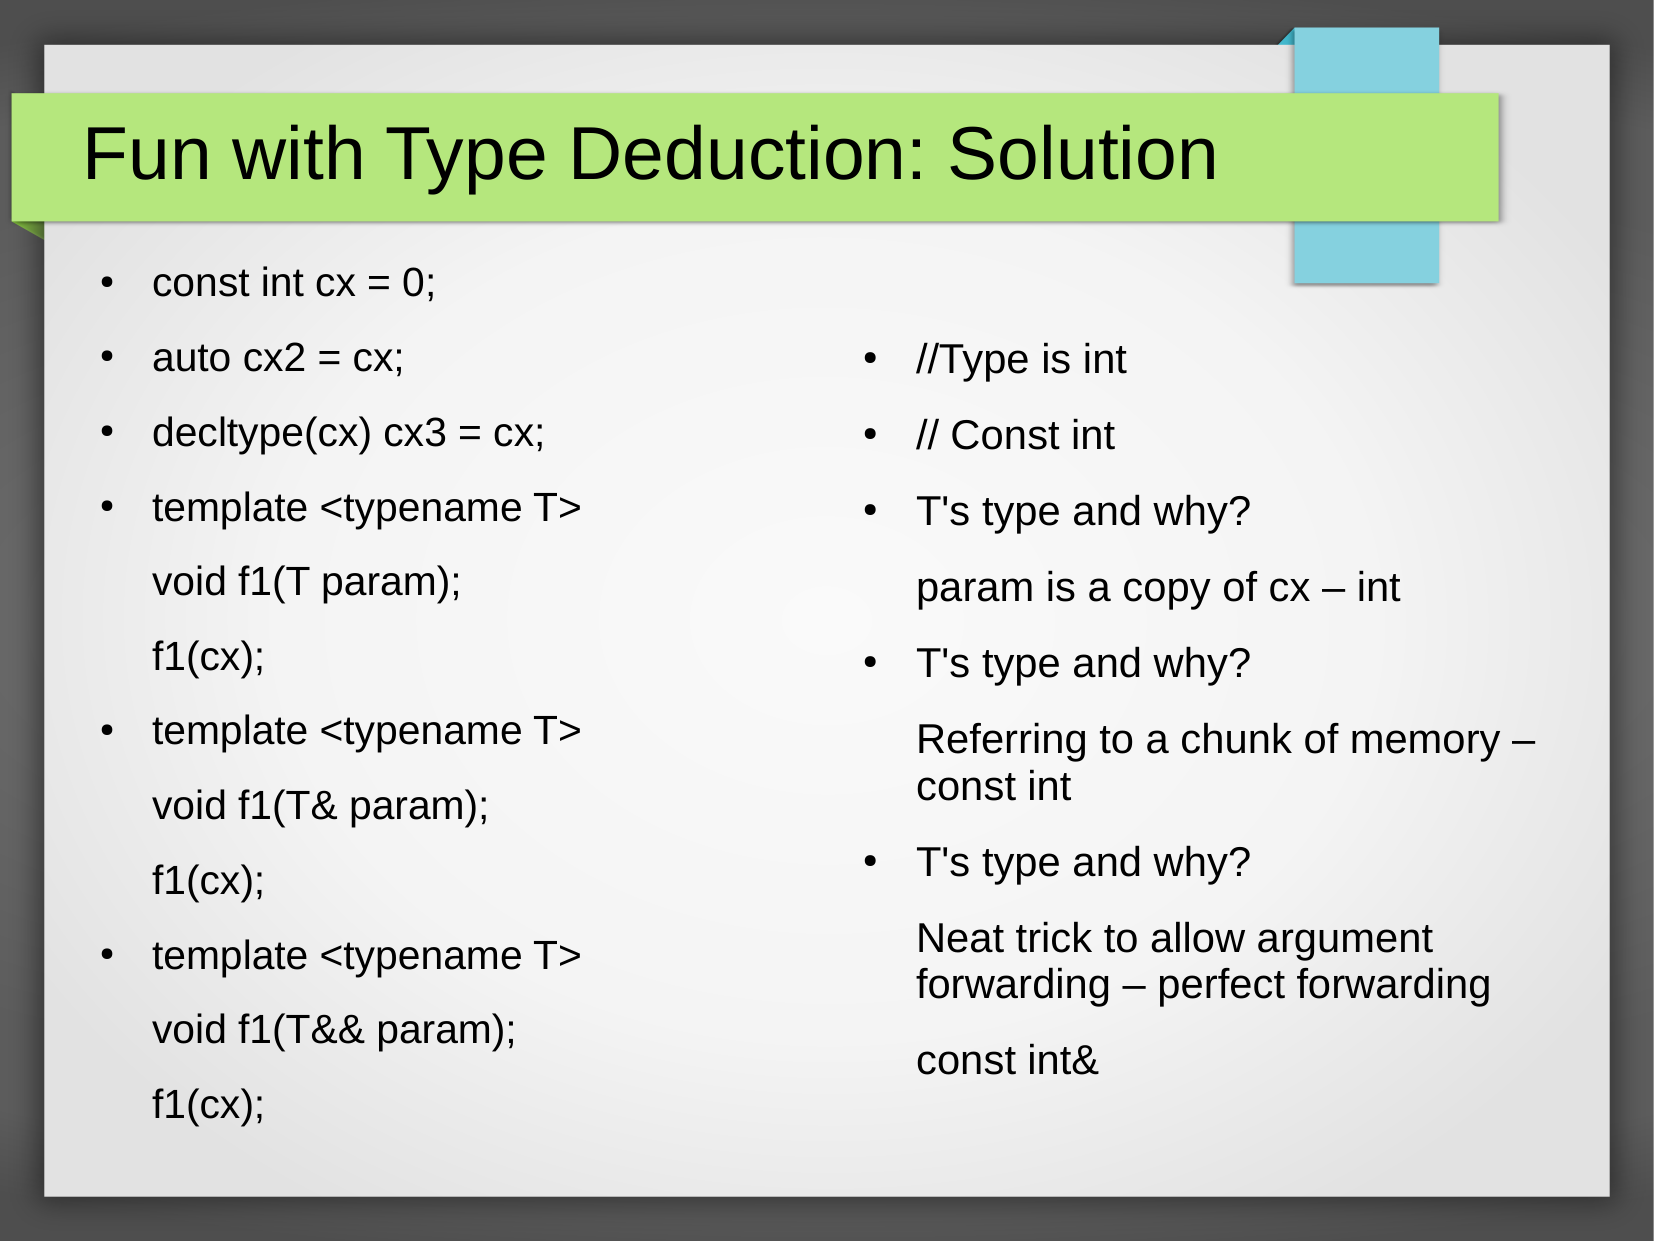

# Fun with Type Deduction: Solution
const int cx = 0;
auto cx2 = cx;
decltype(cx) cx3 = cx;
template <typename T>
void f1(T param);
f1(cx);
template <typename T>
void f1(T& param);
f1(cx);
template <typename T>
void f1(T&& param);
f1(cx);
//Type is int
// Const int
T's type and why?
param is a copy of cx – int
T's type and why?
Referring to a chunk of memory – const int
T's type and why?
Neat trick to allow argument forwarding – perfect forwarding
const int&